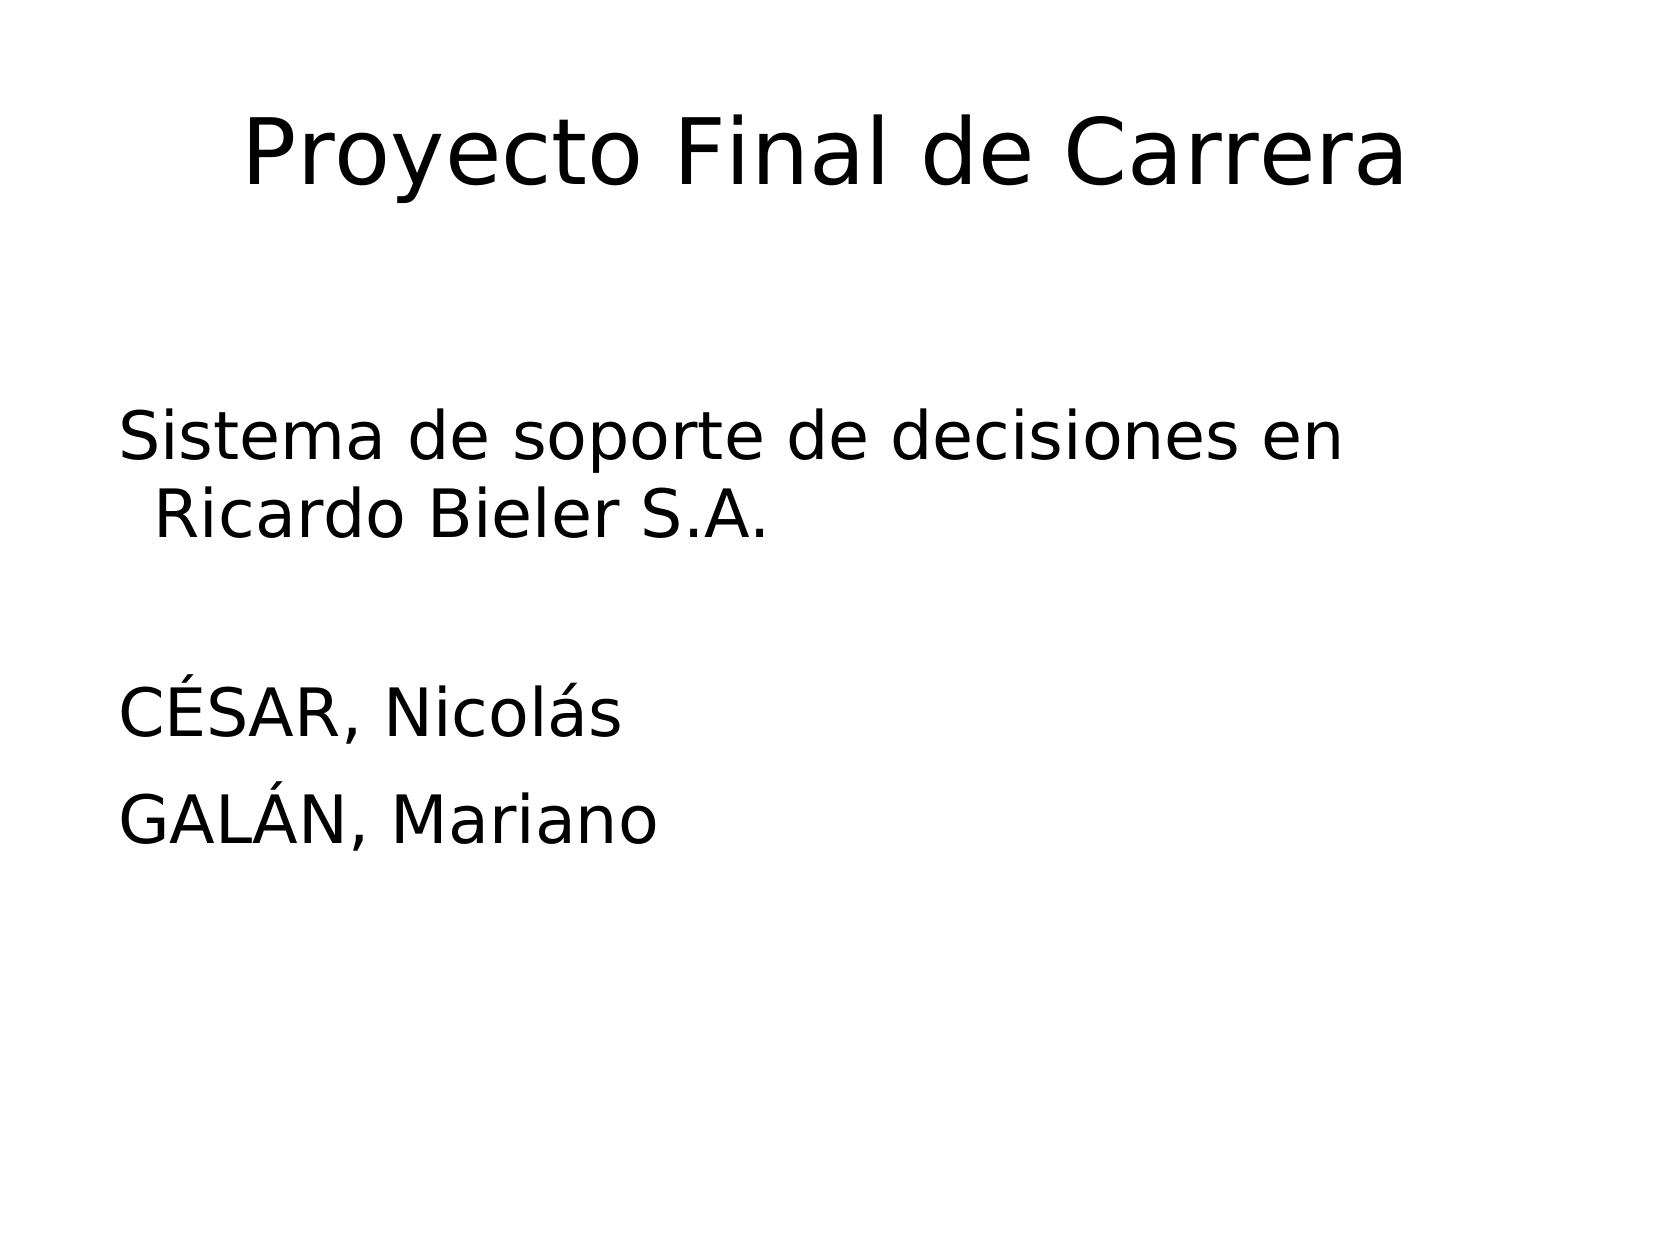

# Proyecto Final de Carrera
Sistema de soporte de decisiones en Ricardo Bieler S.A.
CÉSAR, Nicolás
GALÁN, Mariano